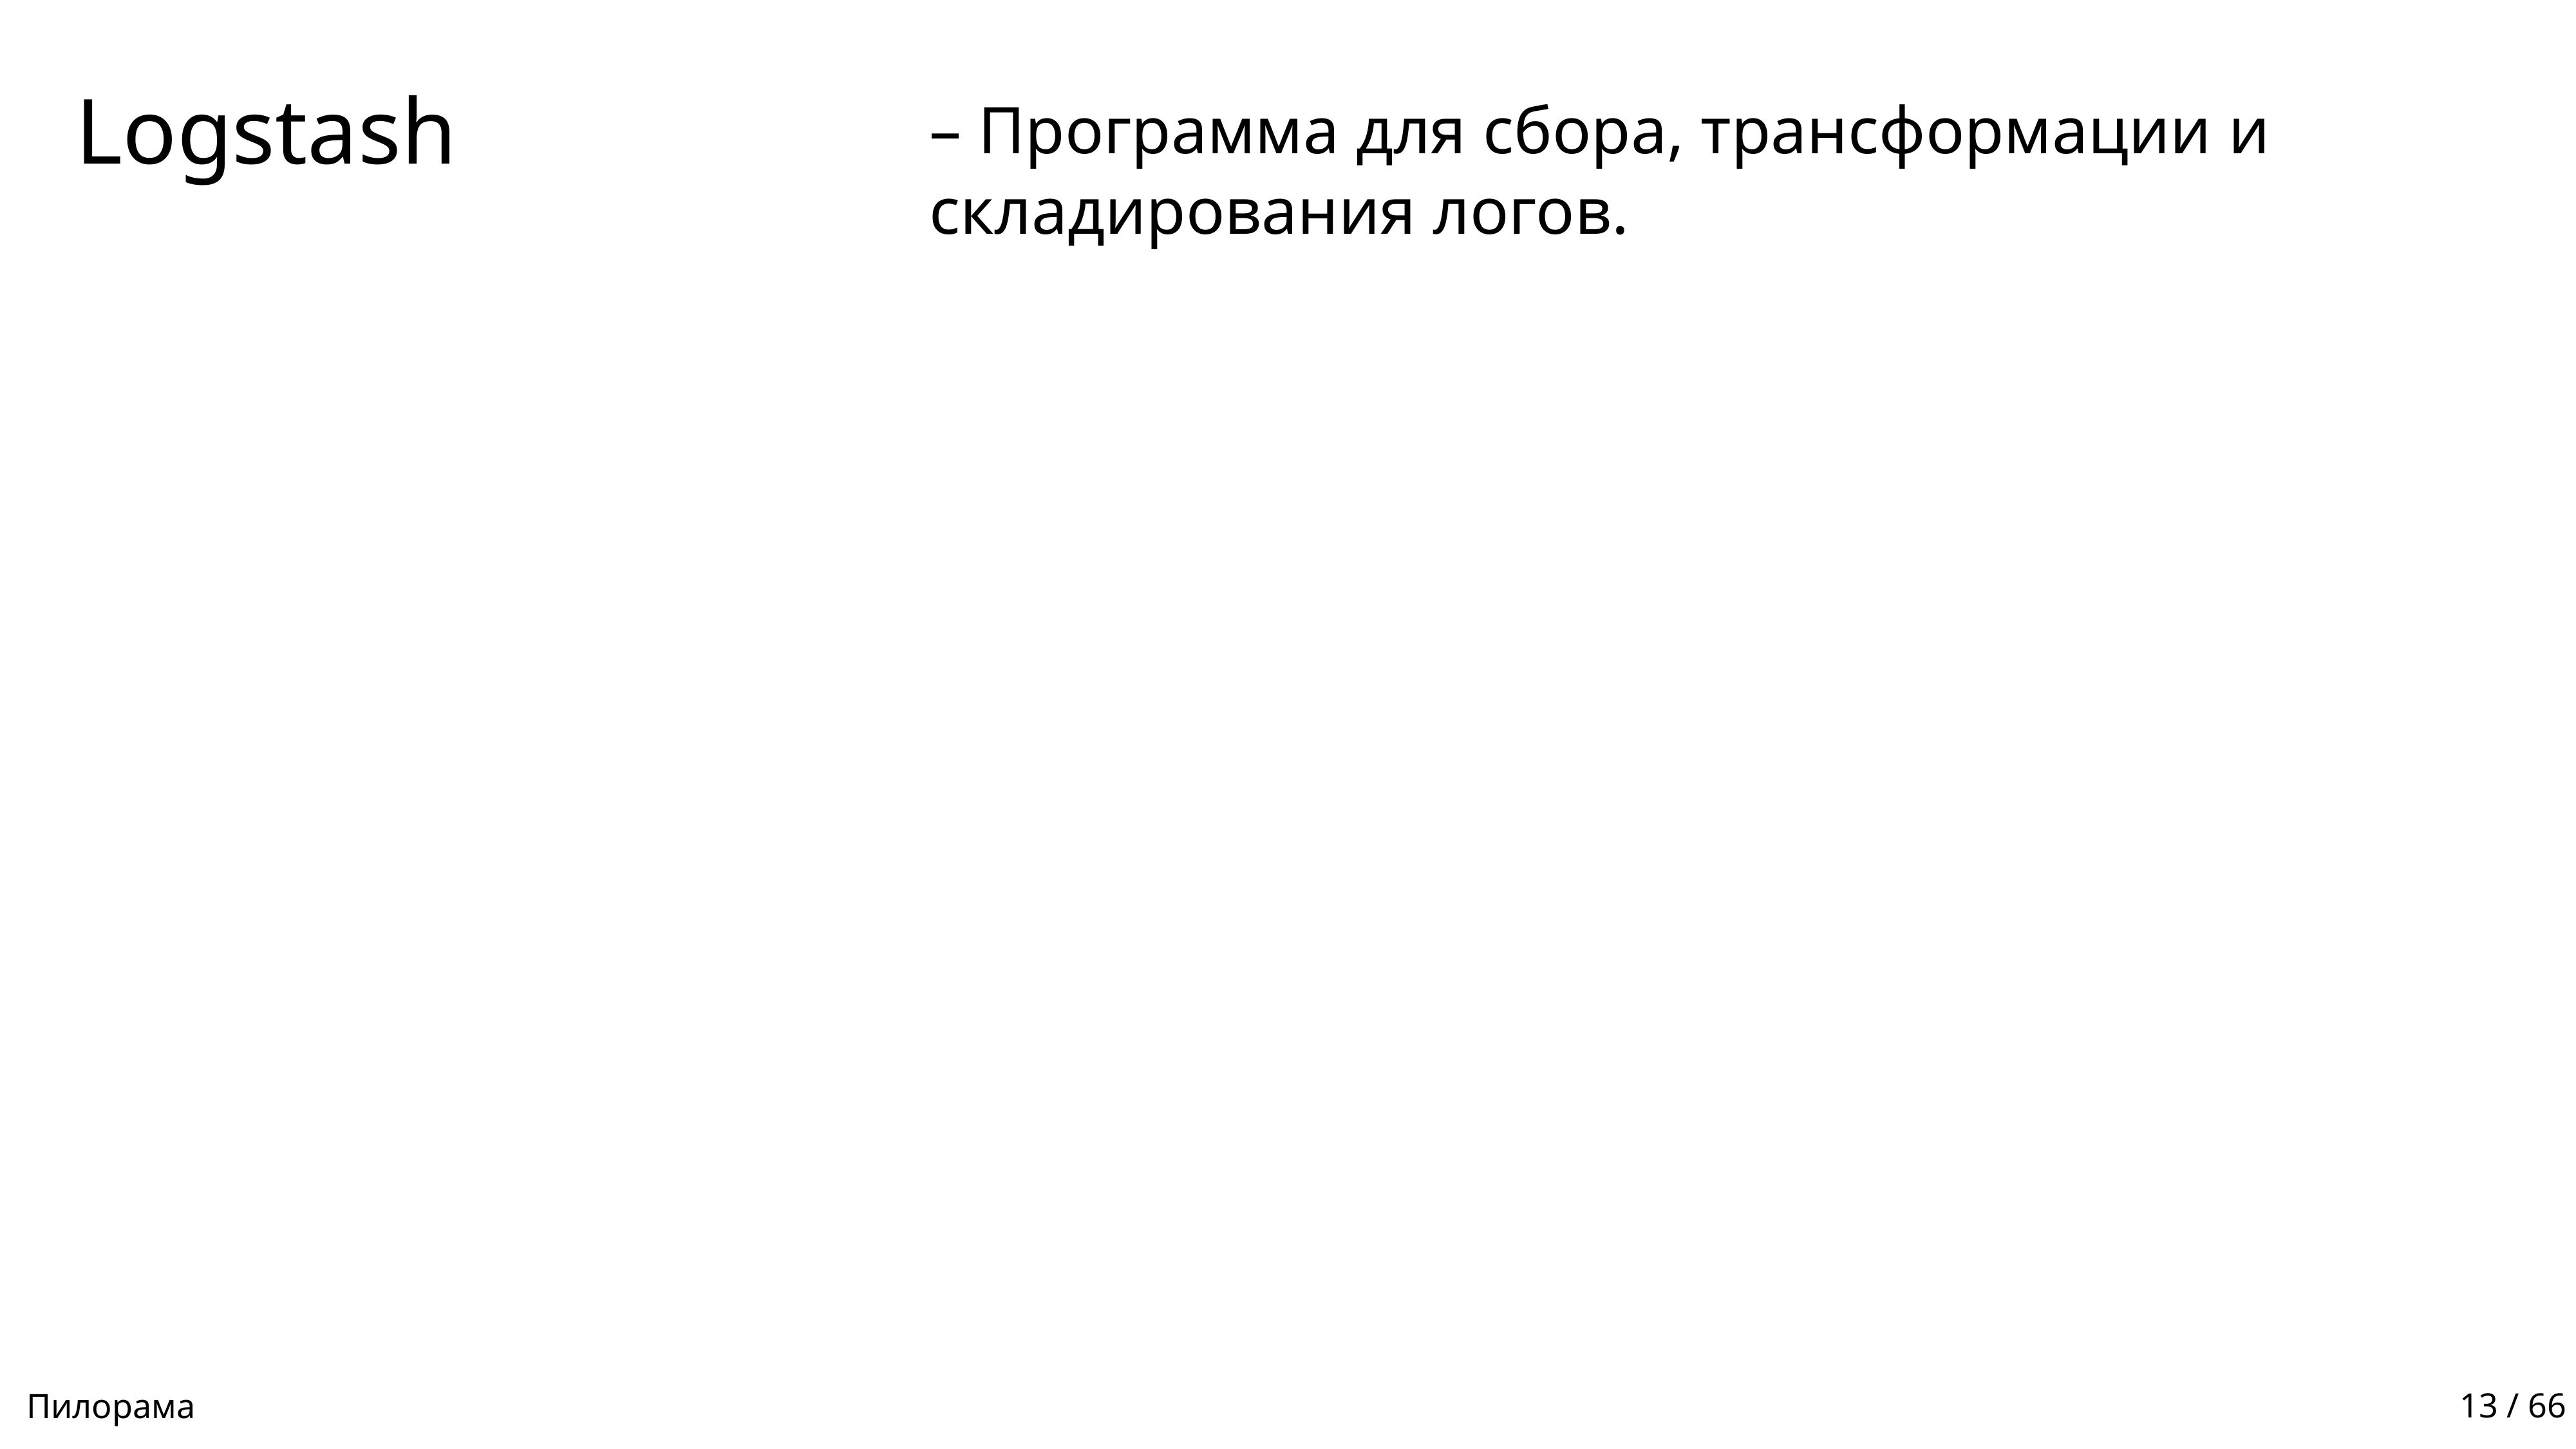

# Logstash
– Программа для сбора, трансформации и складирования логов.
Пилорама